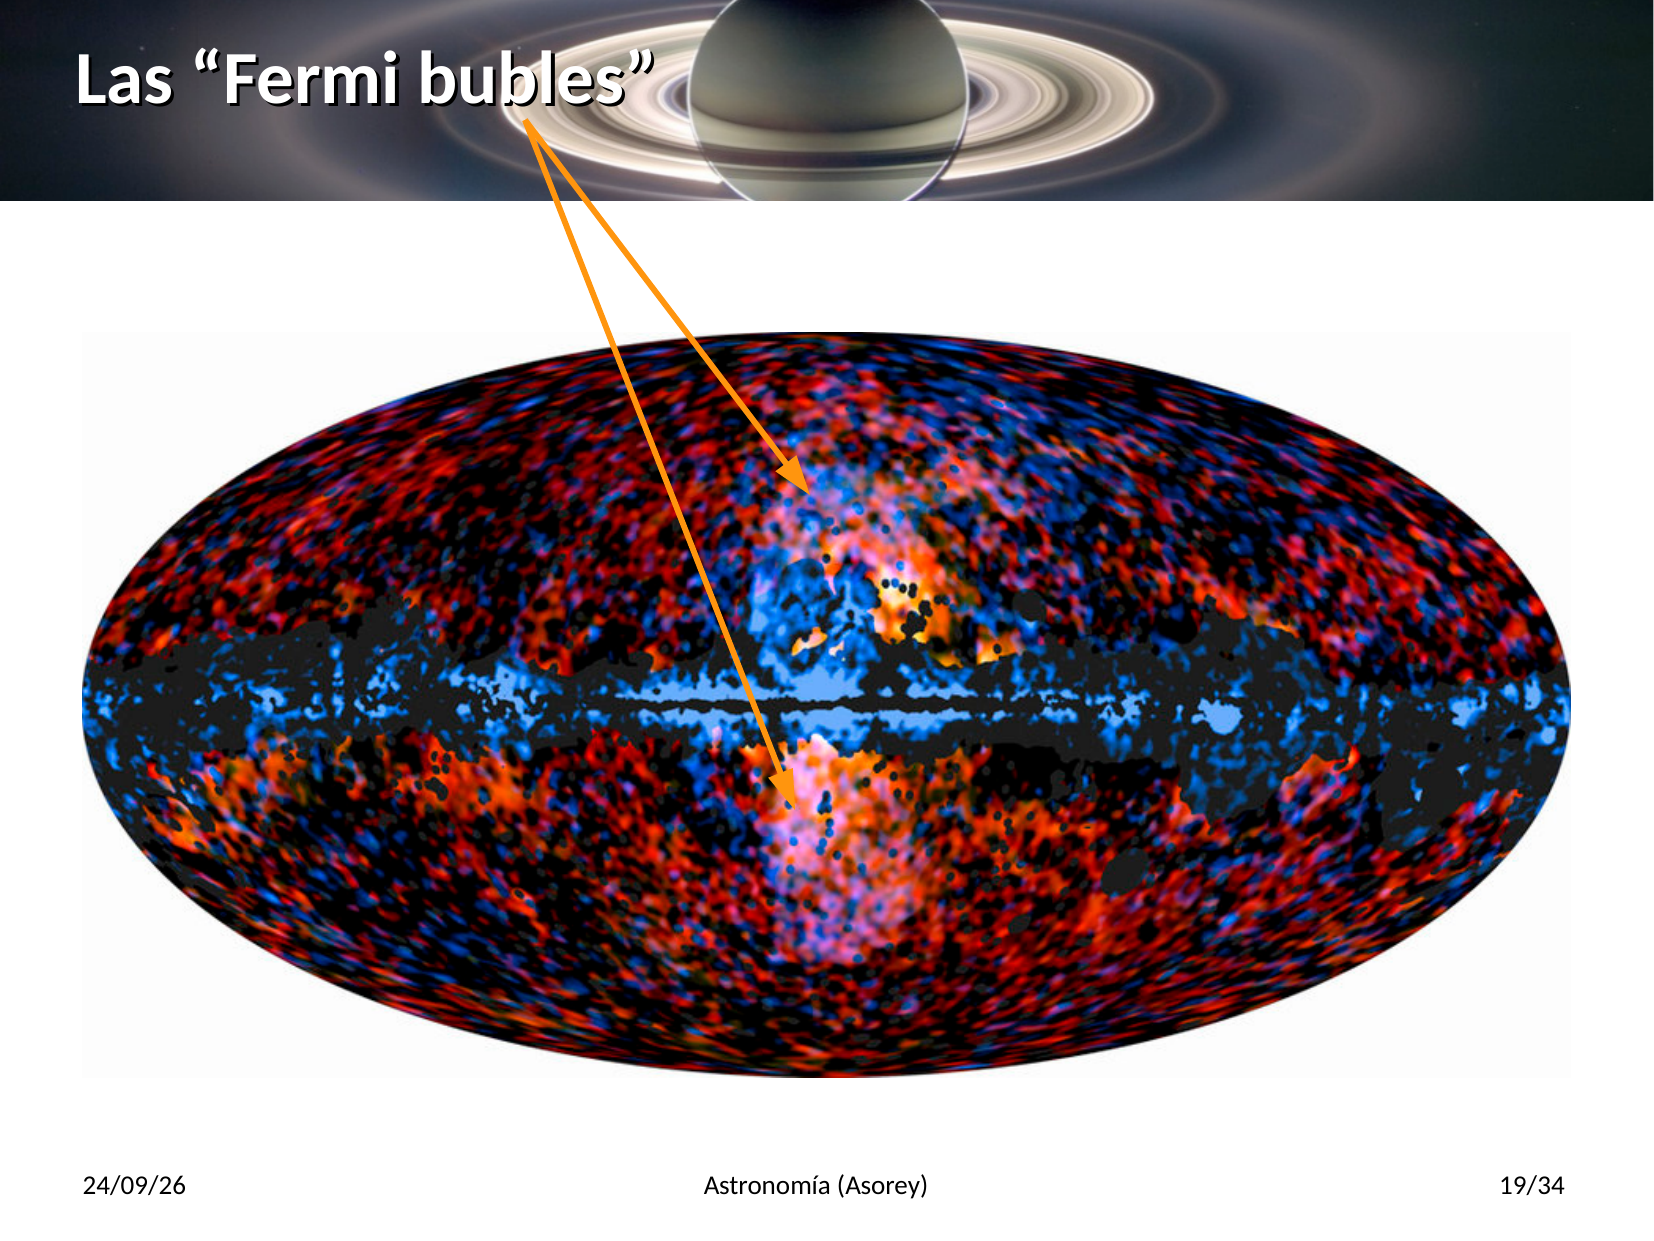

# Las “Fermi bubles”
Astronomía (Asorey)
19